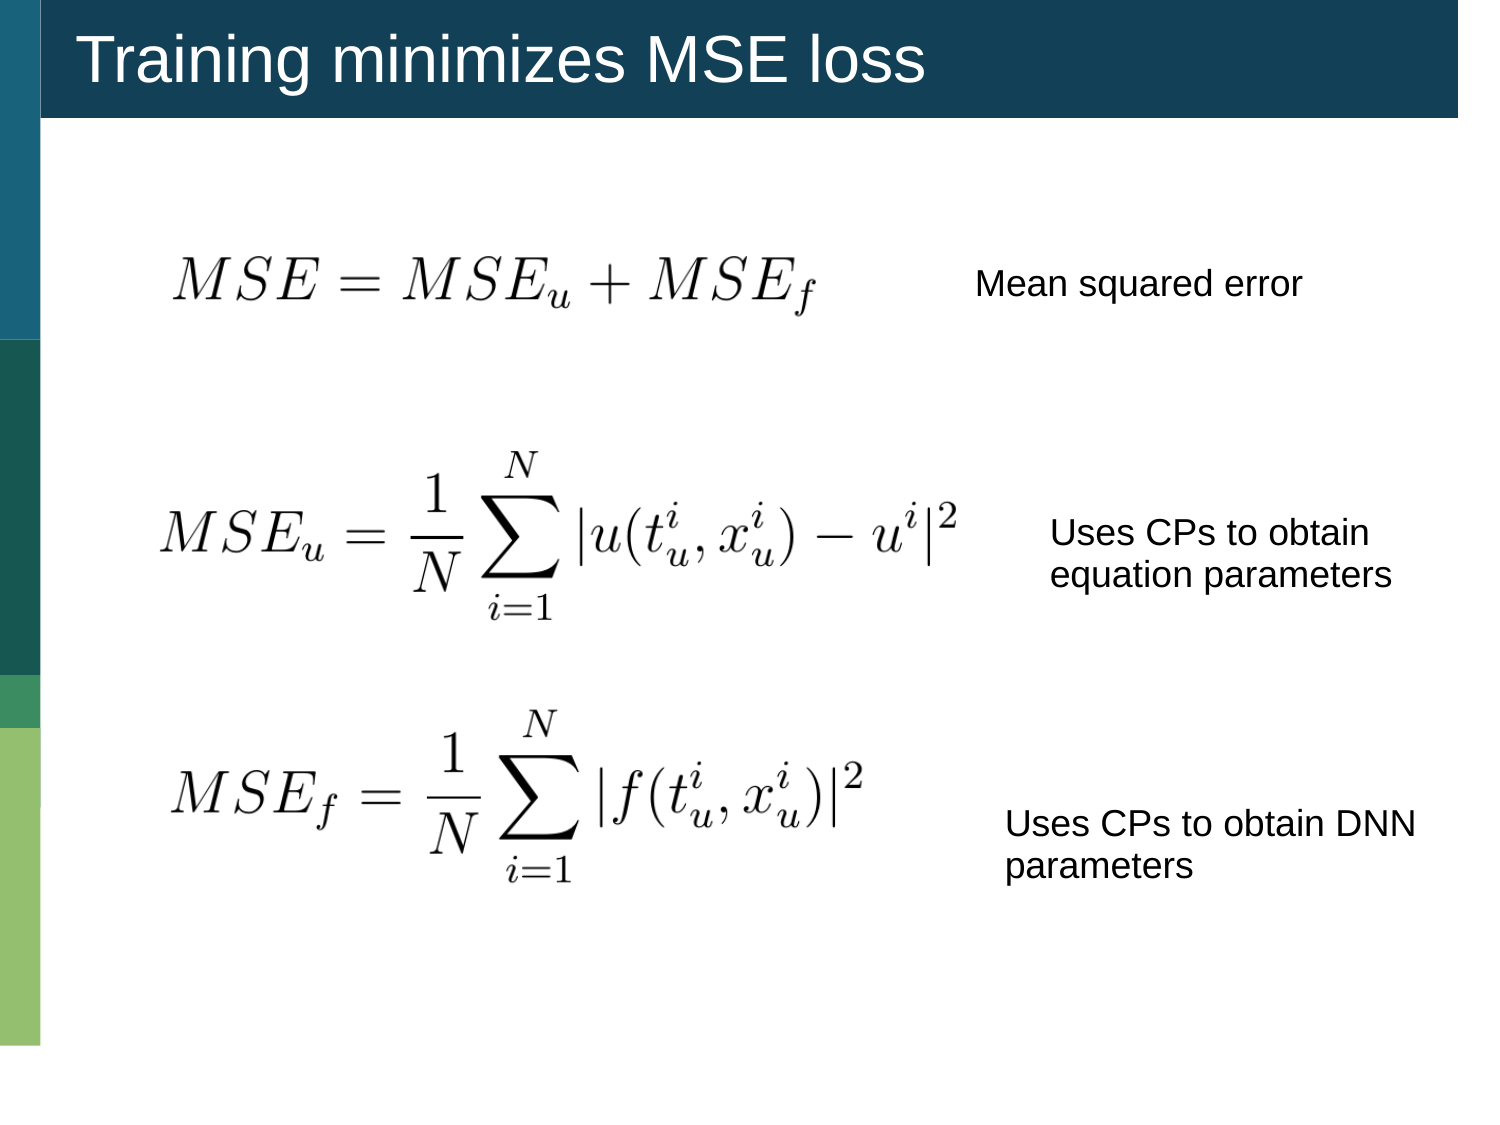

# Training minimizes MSE loss
Mean squared error
Uses CPs to obtain equation parameters
Uses CPs to obtain DNN parameters